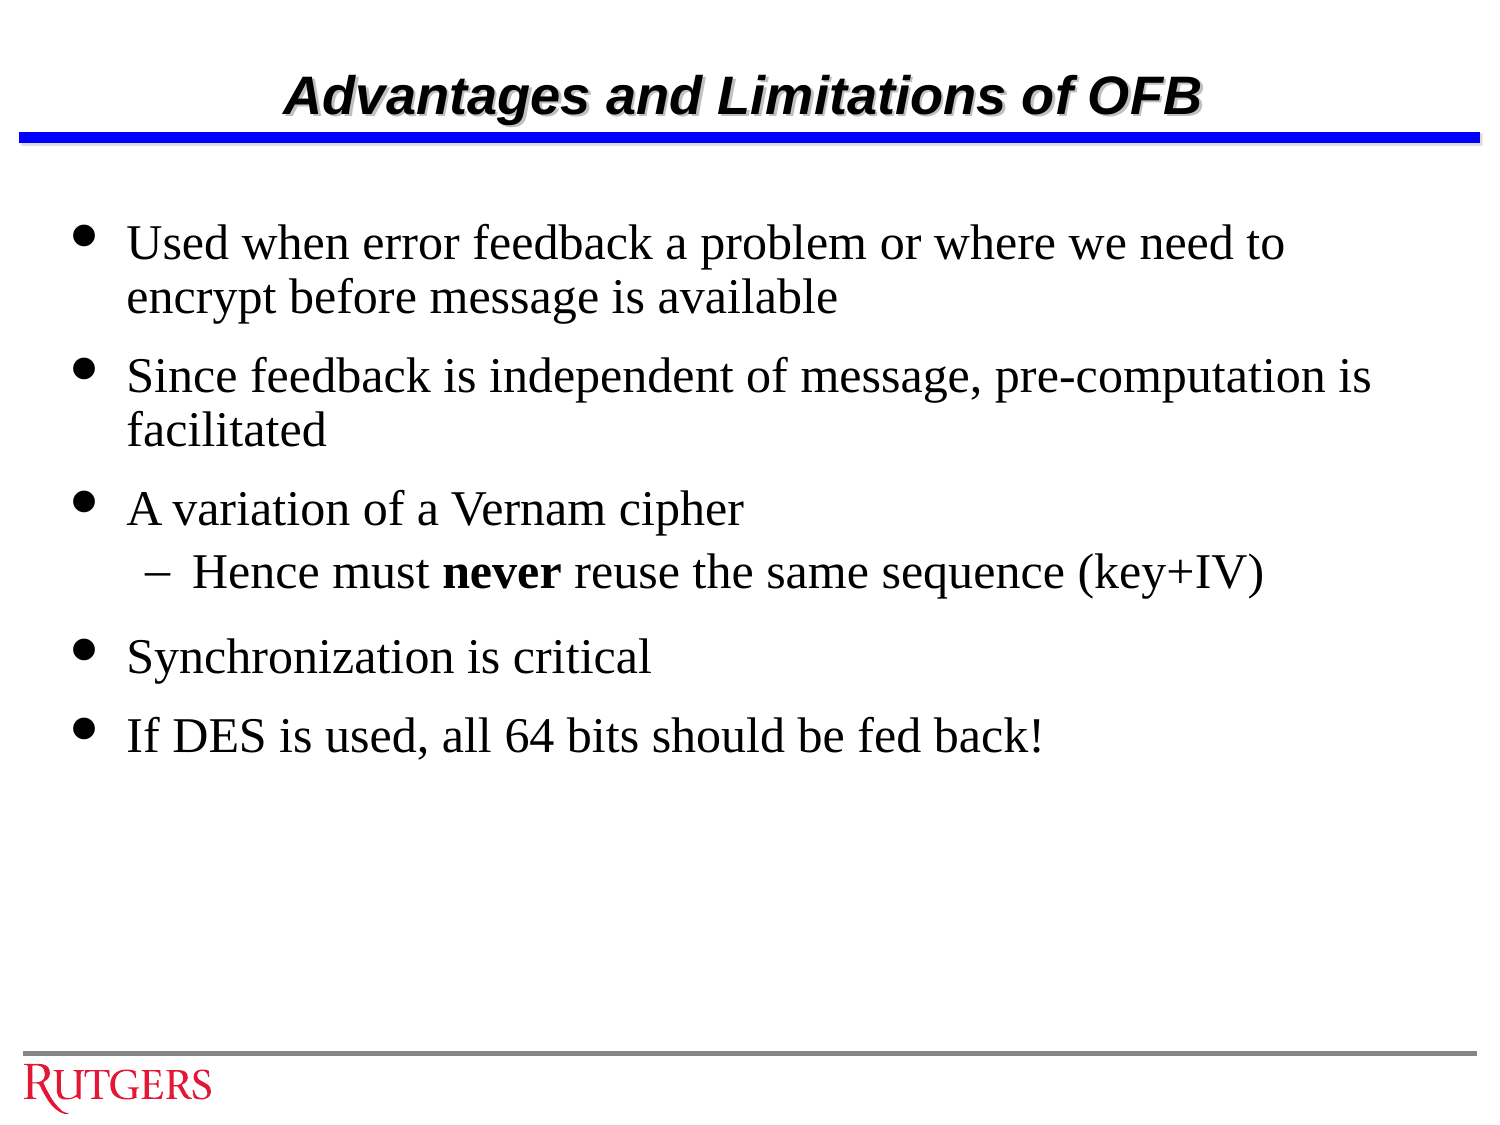

# Advantages and Limitations of OFB
Used when error feedback a problem or where we need to encrypt before message is available
Since feedback is independent of message, pre-computation is facilitated
A variation of a Vernam cipher
Hence must never reuse the same sequence (key+IV)
Synchronization is critical
If DES is used, all 64 bits should be fed back!